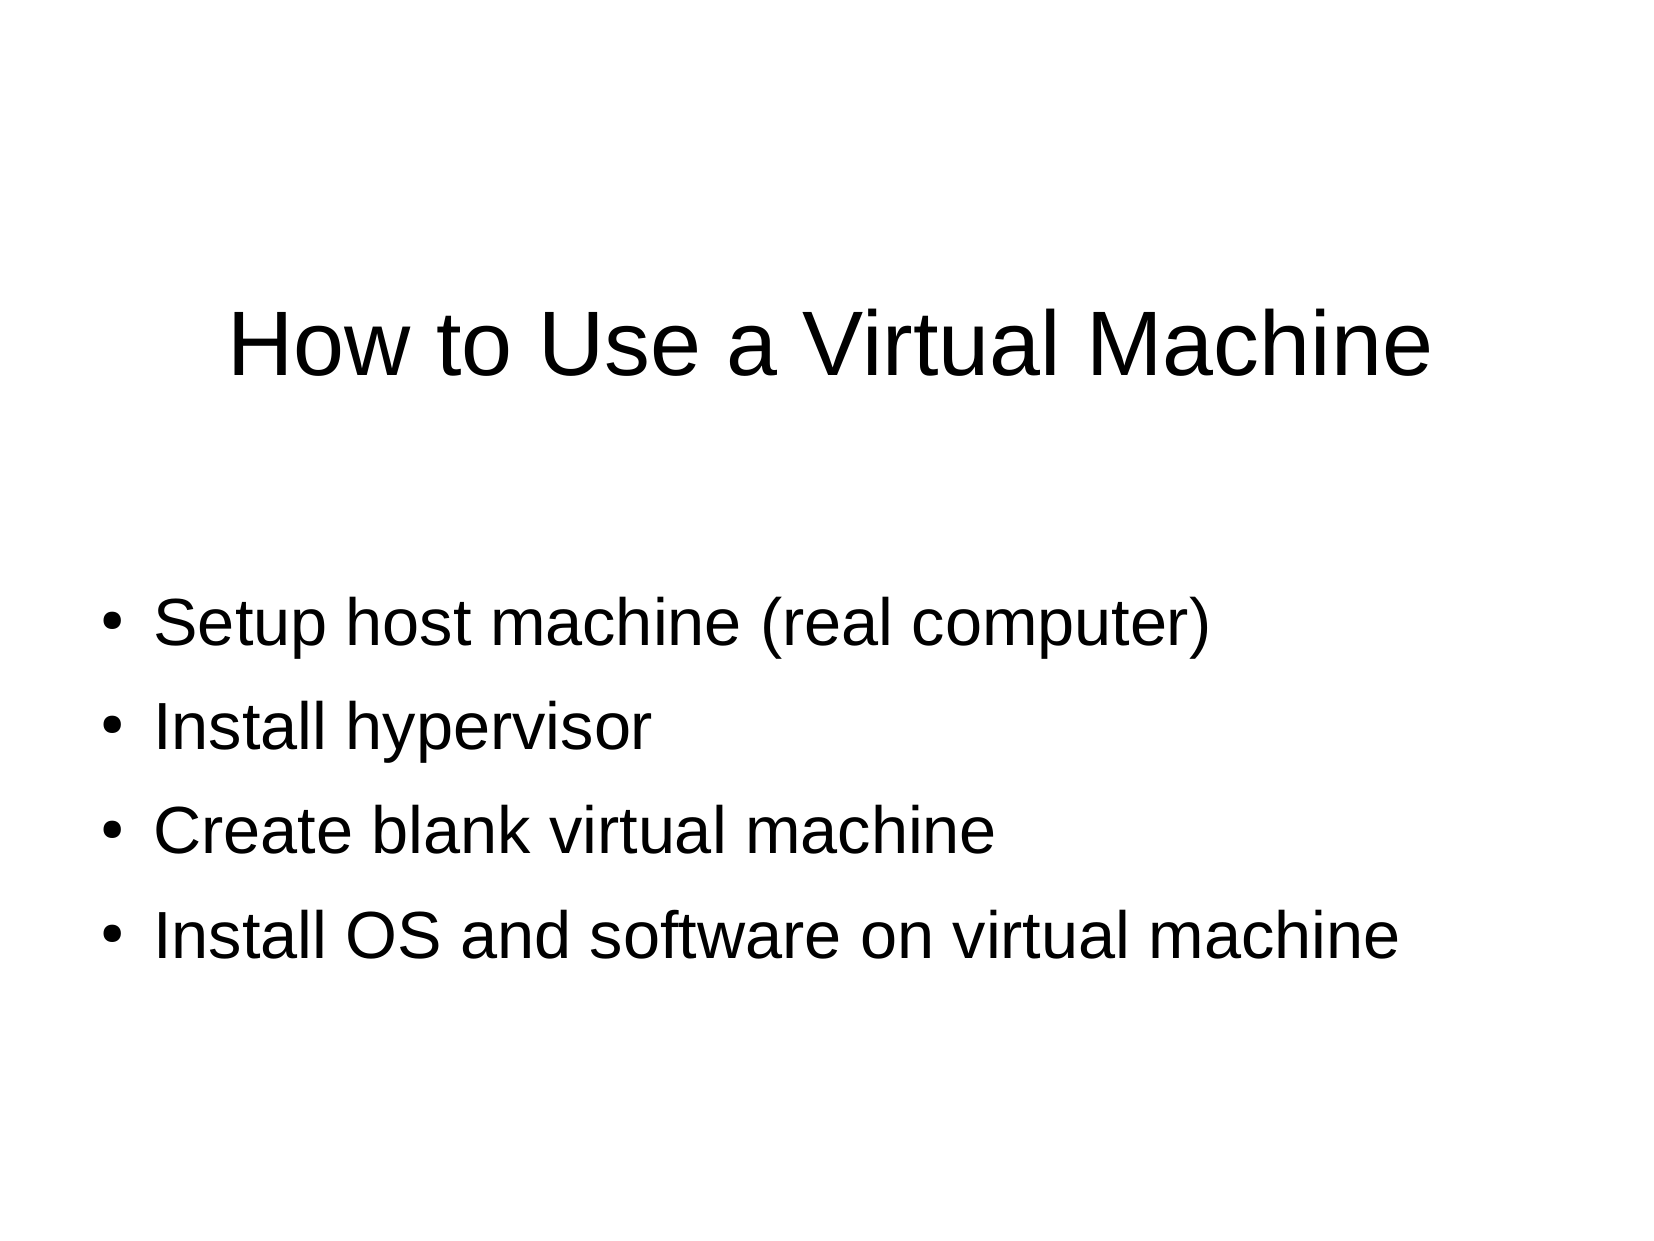

# How to Use a Virtual Machine
Setup host machine (real computer)
Install hypervisor
Create blank virtual machine
Install OS and software on virtual machine